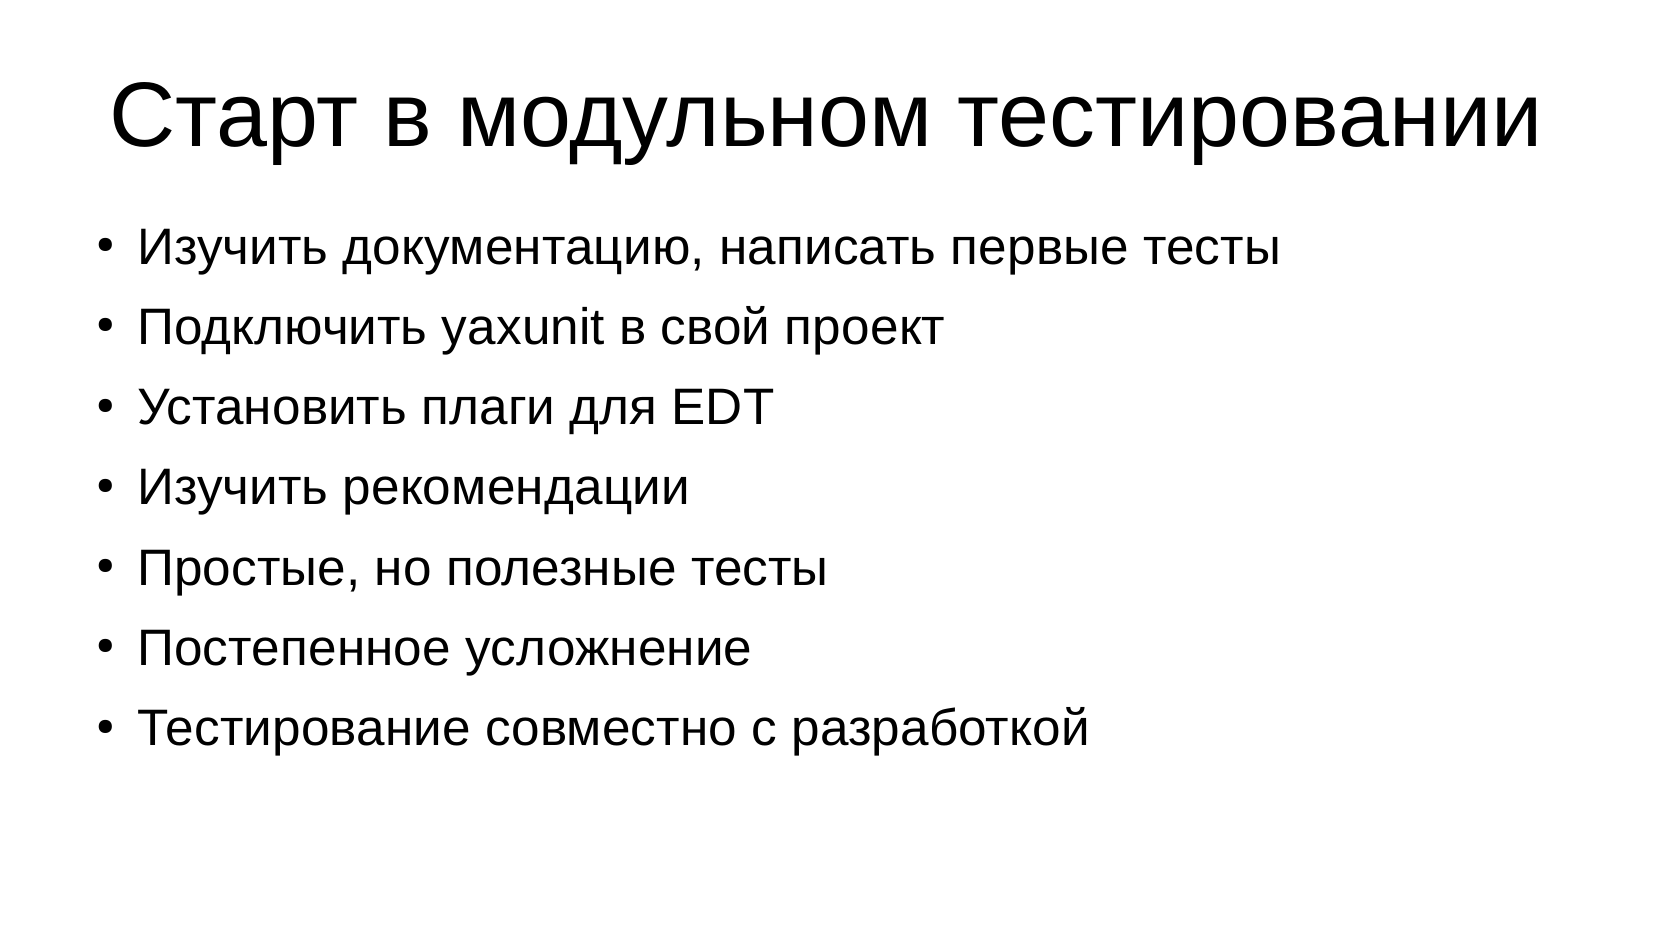

# Старт в модульном тестировании
Изучить документацию, написать первые тесты
Подключить yaxunit в свой проект
Установить плаги для EDT
Изучить рекомендации
Простые, но полезные тесты
Постепенное усложнение
Тестирование совместно с разработкой